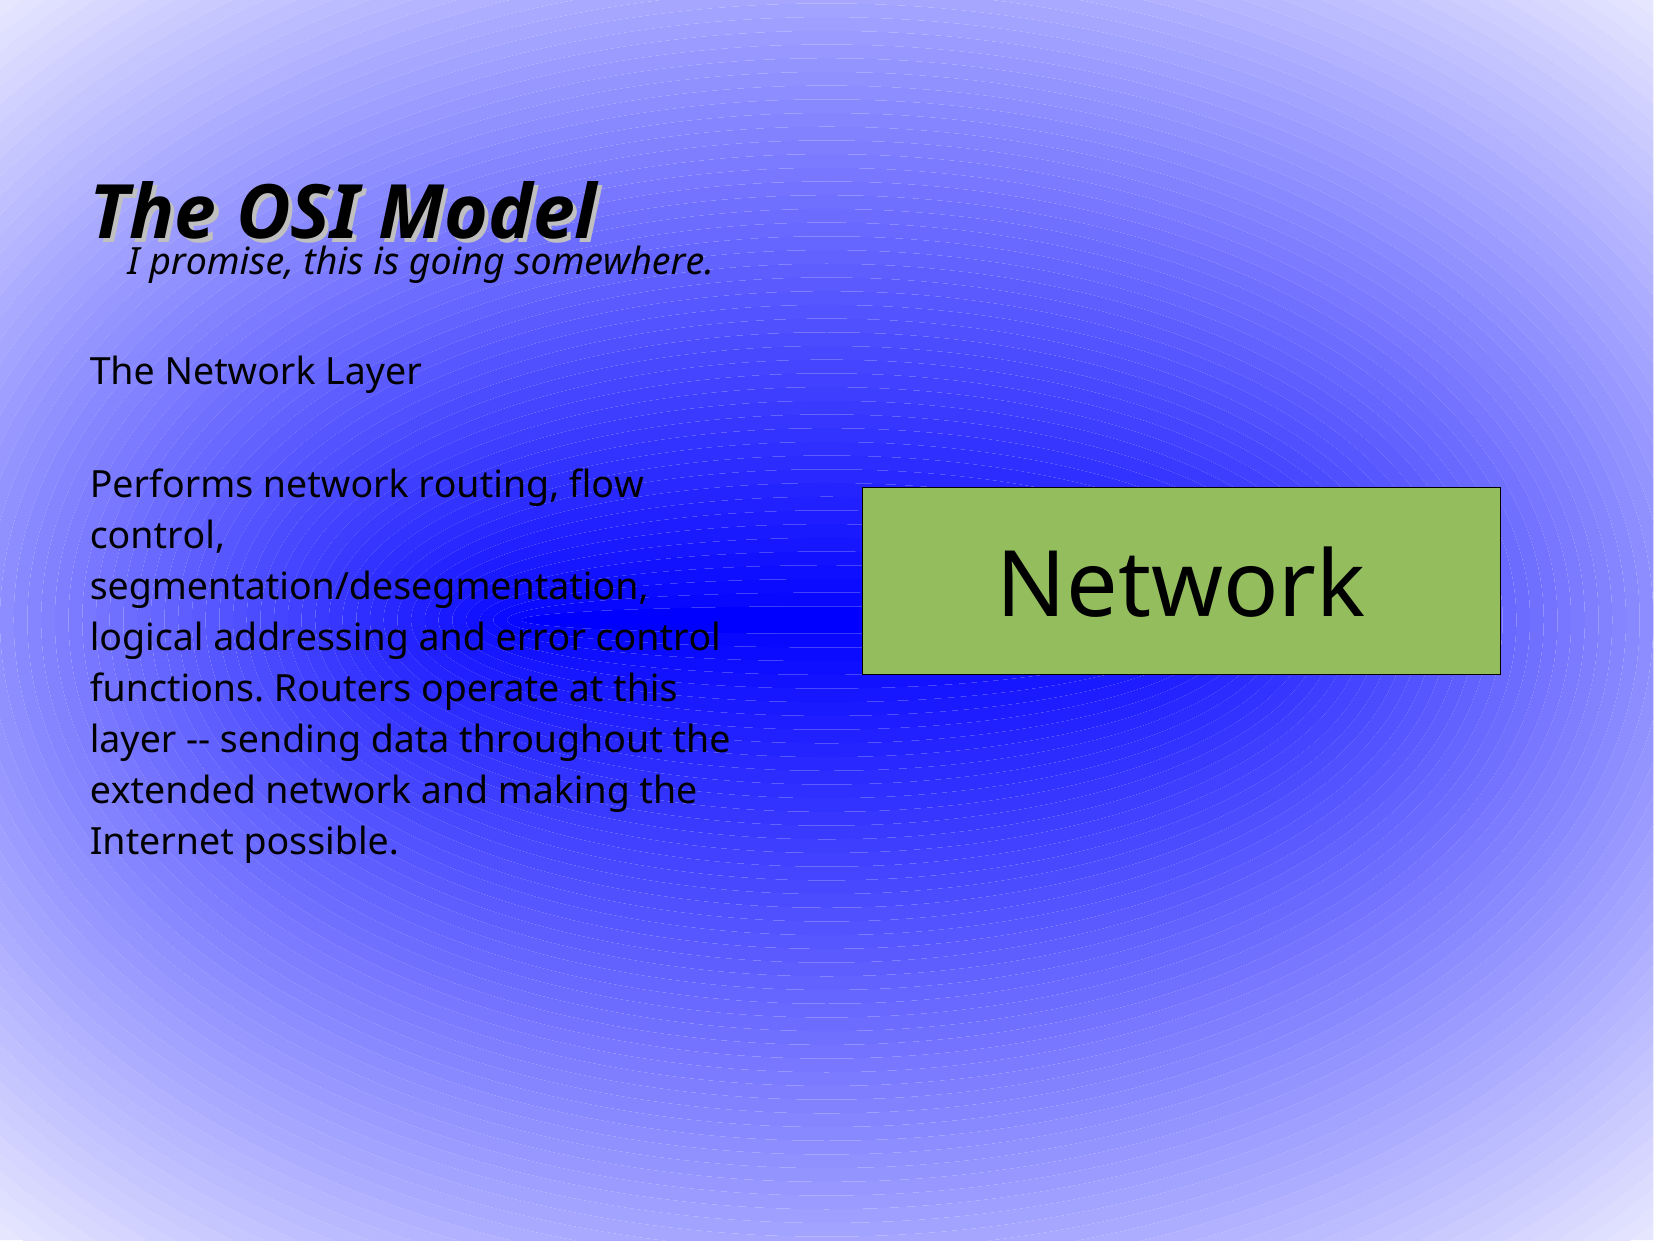

The OSI Model
I promise, this is going somewhere.
The Network Layer
Performs network routing, flow control, segmentation/desegmentation, logical addressing and error control functions. Routers operate at this layer -- sending data throughout the extended network and making the Internet possible.
Network